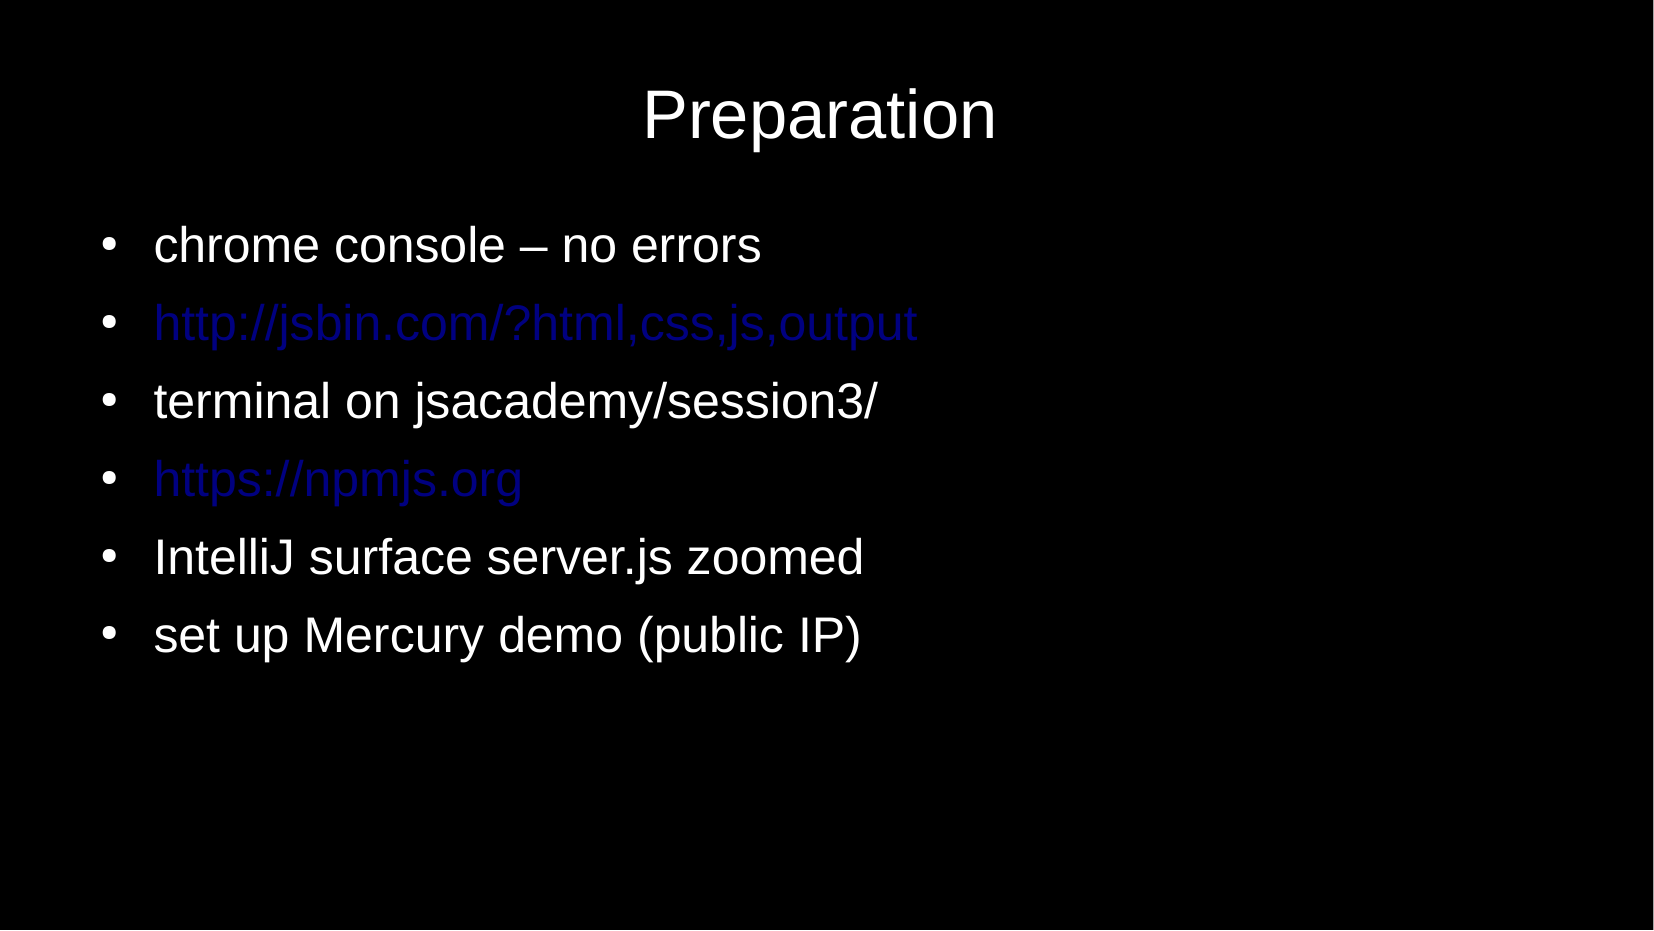

# Preparation
chrome console – no errors
http://jsbin.com/?html,css,js,output
terminal on jsacademy/session3/
https://npmjs.org
IntelliJ surface server.js zoomed
set up Mercury demo (public IP)